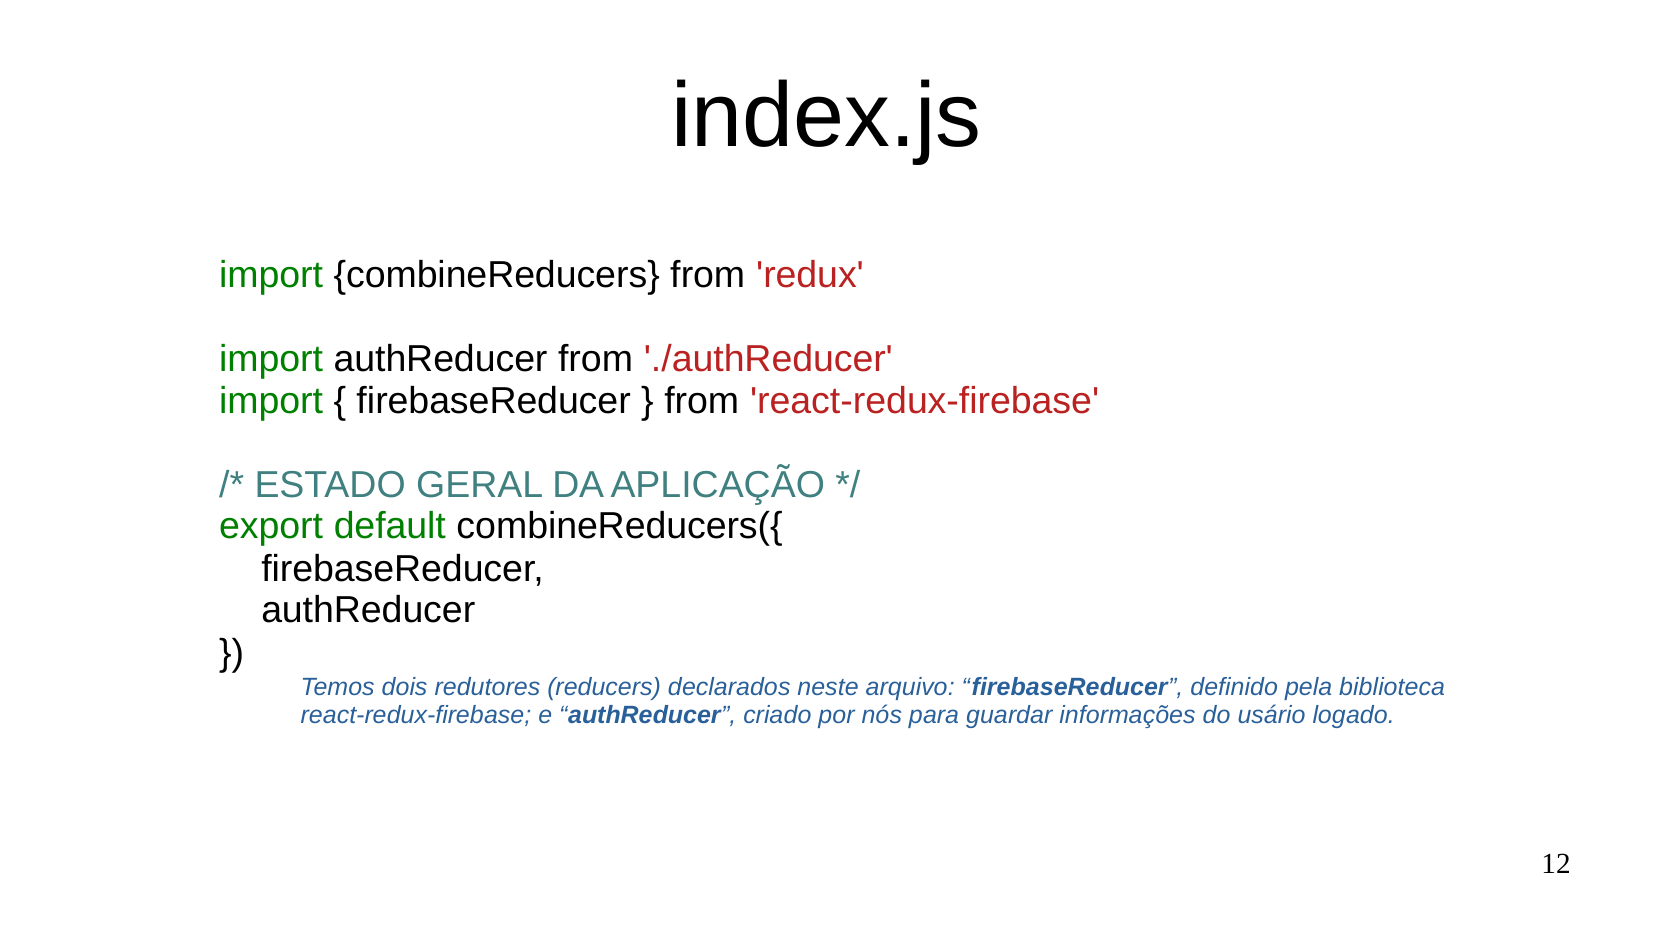

# index.js
import {combineReducers} from 'redux'
import authReducer from './authReducer'
import { firebaseReducer } from 'react-redux-firebase'
/* ESTADO GERAL DA APLICAÇÃO */
export default combineReducers({
 firebaseReducer,
 authReducer
})
Temos dois redutores (reducers) declarados neste arquivo: “firebaseReducer”, definido pela biblioteca
react-redux-firebase; e “authReducer”, criado por nós para guardar informações do usário logado.
12